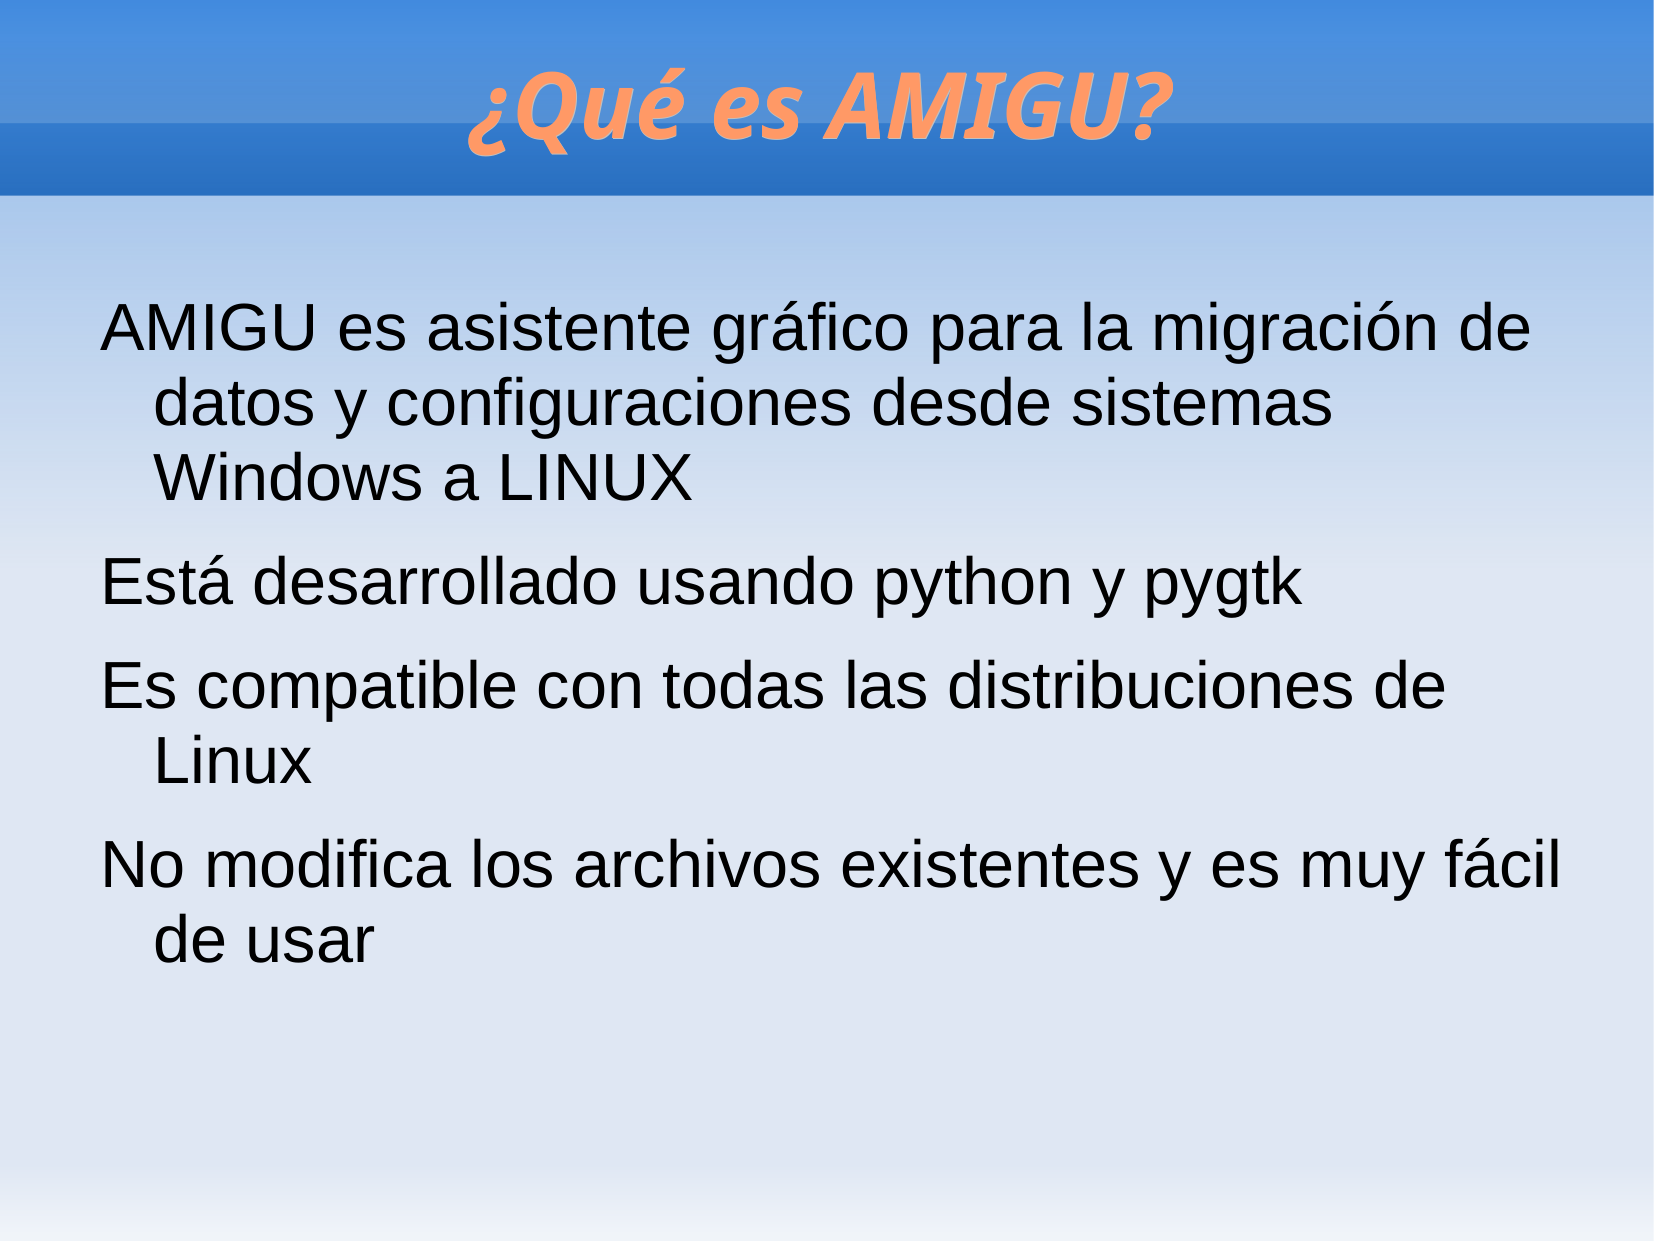

# ¿Qué es AMIGU?
AMIGU es asistente gráfico para la migración de datos y configuraciones desde sistemas Windows a LINUX
Está desarrollado usando python y pygtk
Es compatible con todas las distribuciones de Linux
No modifica los archivos existentes y es muy fácil de usar